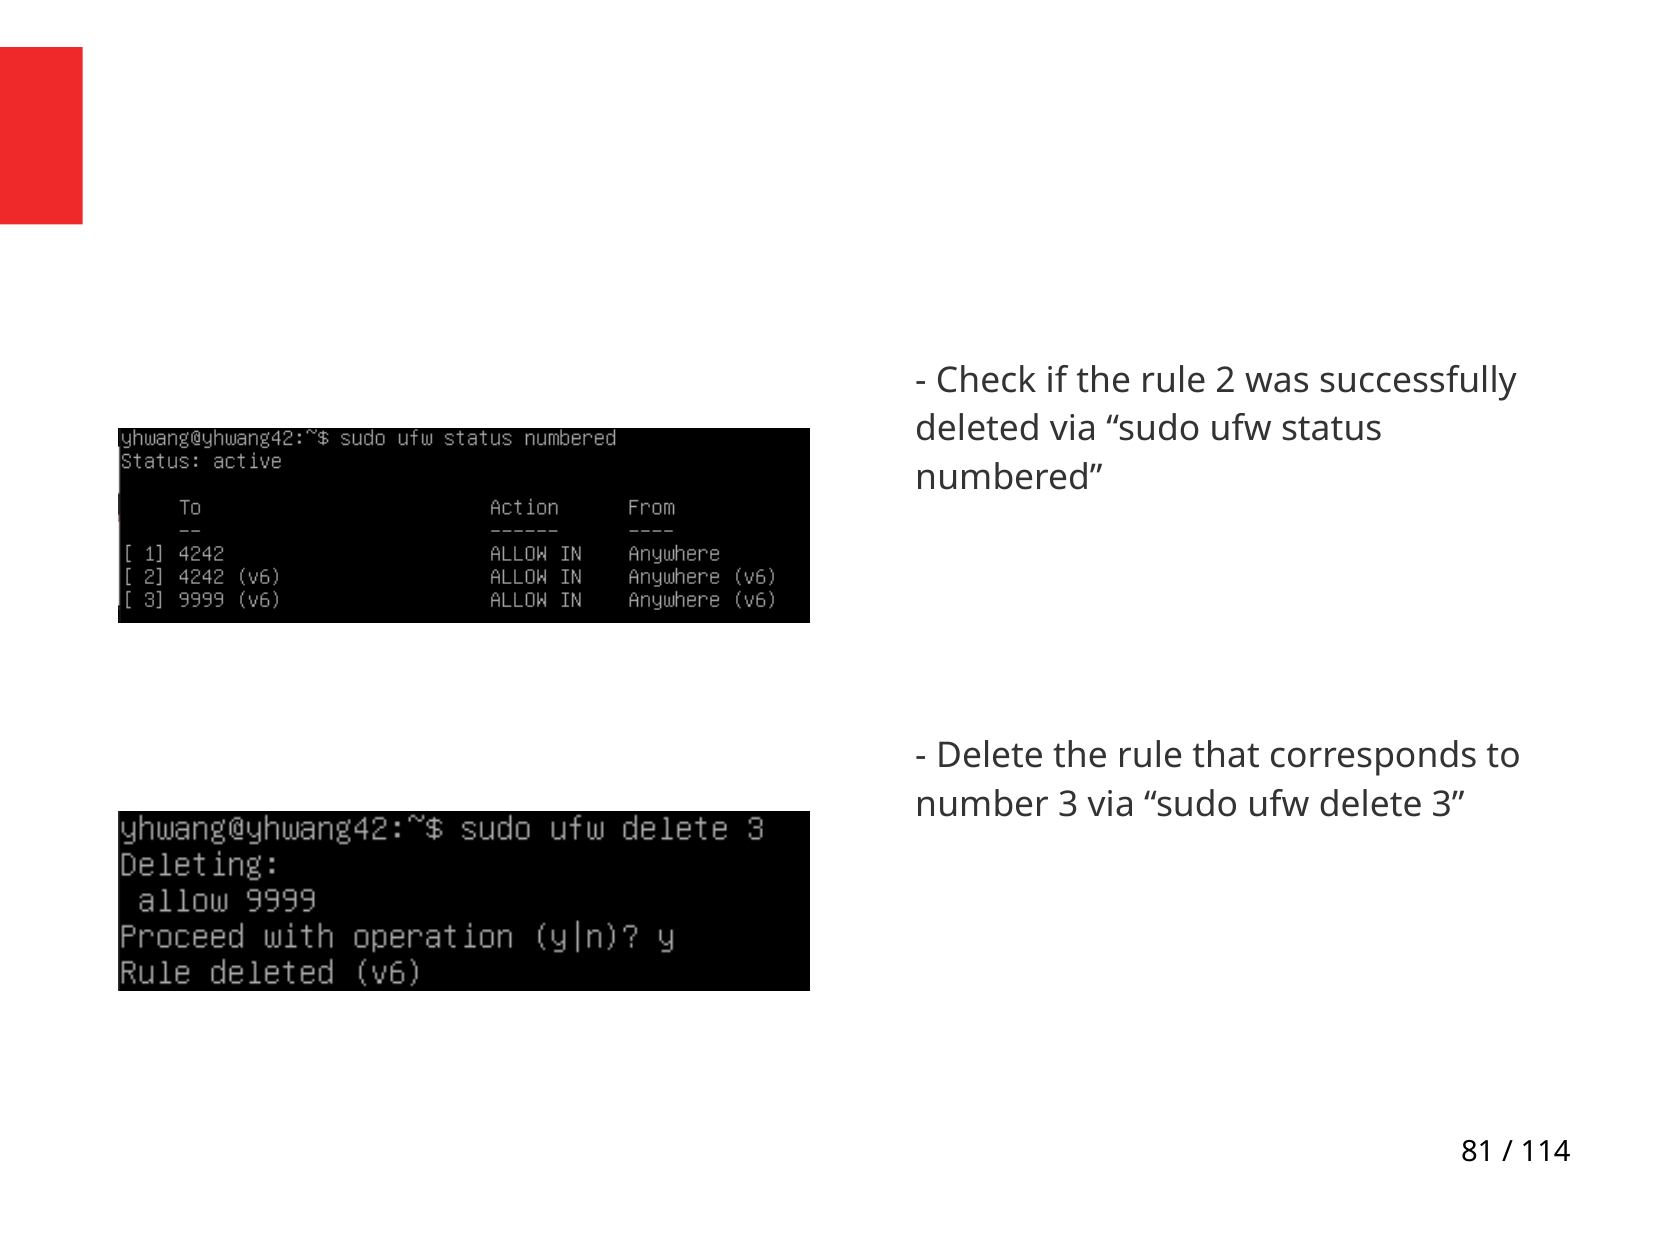

# - Check if the rule 2 was successfully deleted via “sudo ufw status numbered”
- Delete the rule that corresponds to number 3 via “sudo ufw delete 3”
81